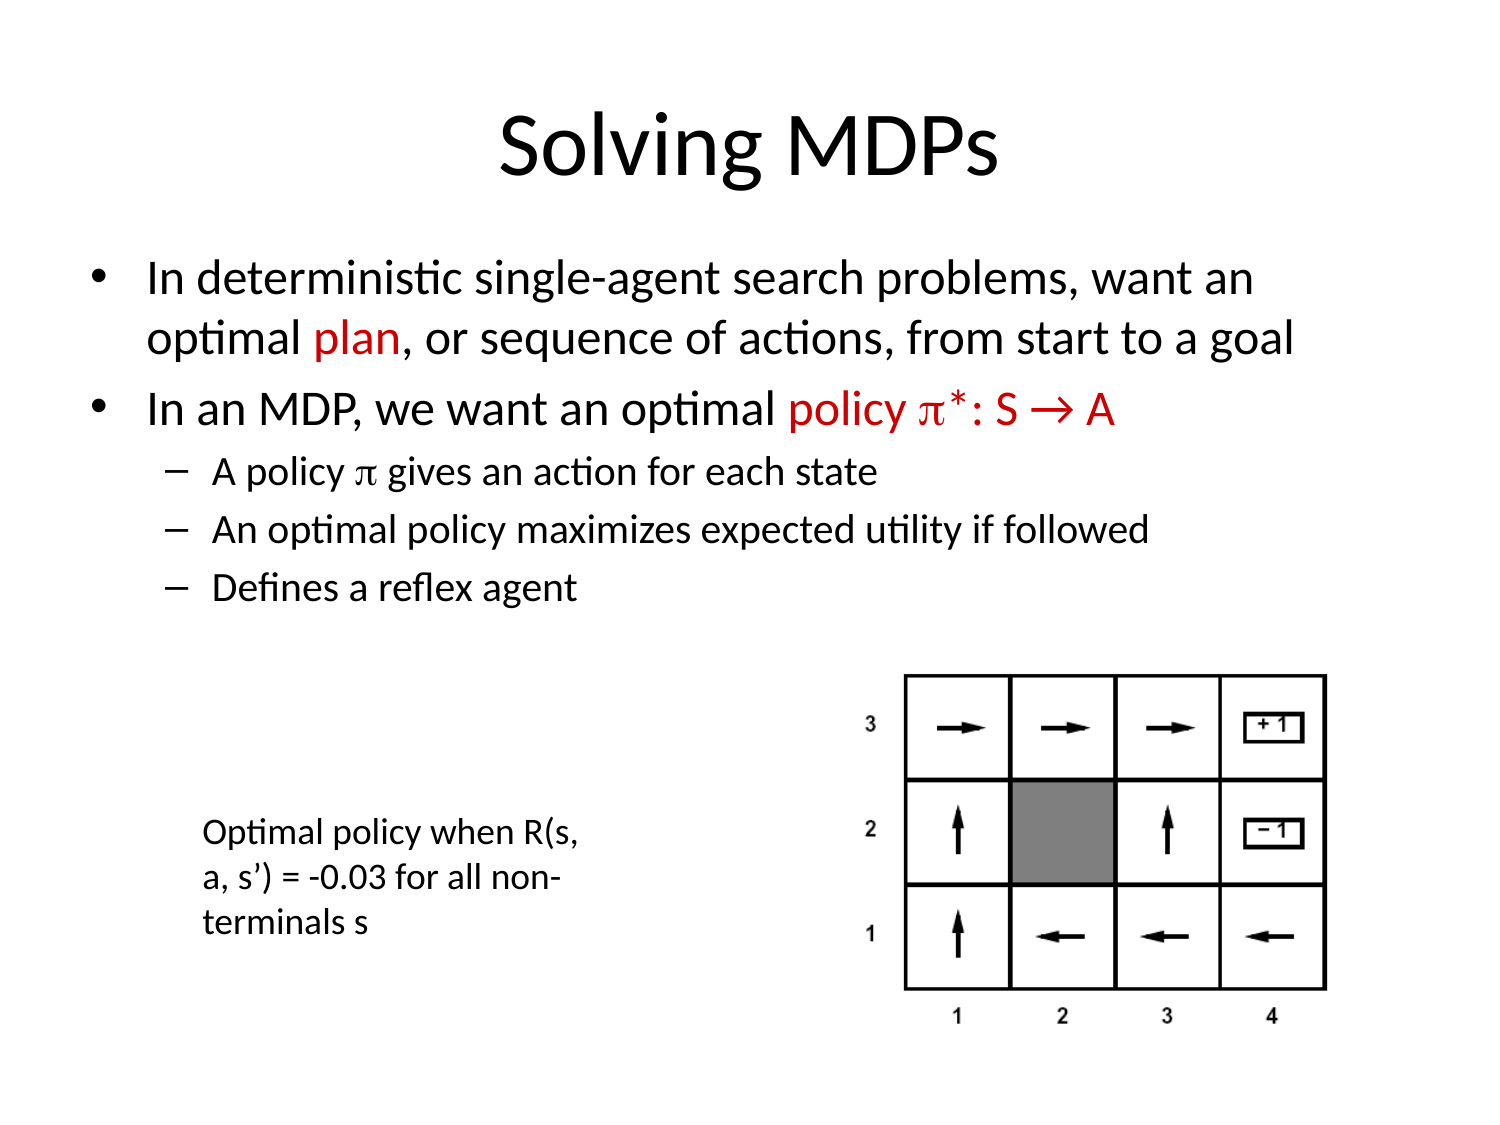

# Solving MDPs
In deterministic single-agent search problems, want an optimal plan, or sequence of actions, from start to a goal
In an MDP, we want an optimal policy *: S → A
A policy  gives an action for each state
An optimal policy maximizes expected utility if followed
Defines a reflex agent
Optimal policy when R(s, a, s’) = -0.03 for all non-terminals s